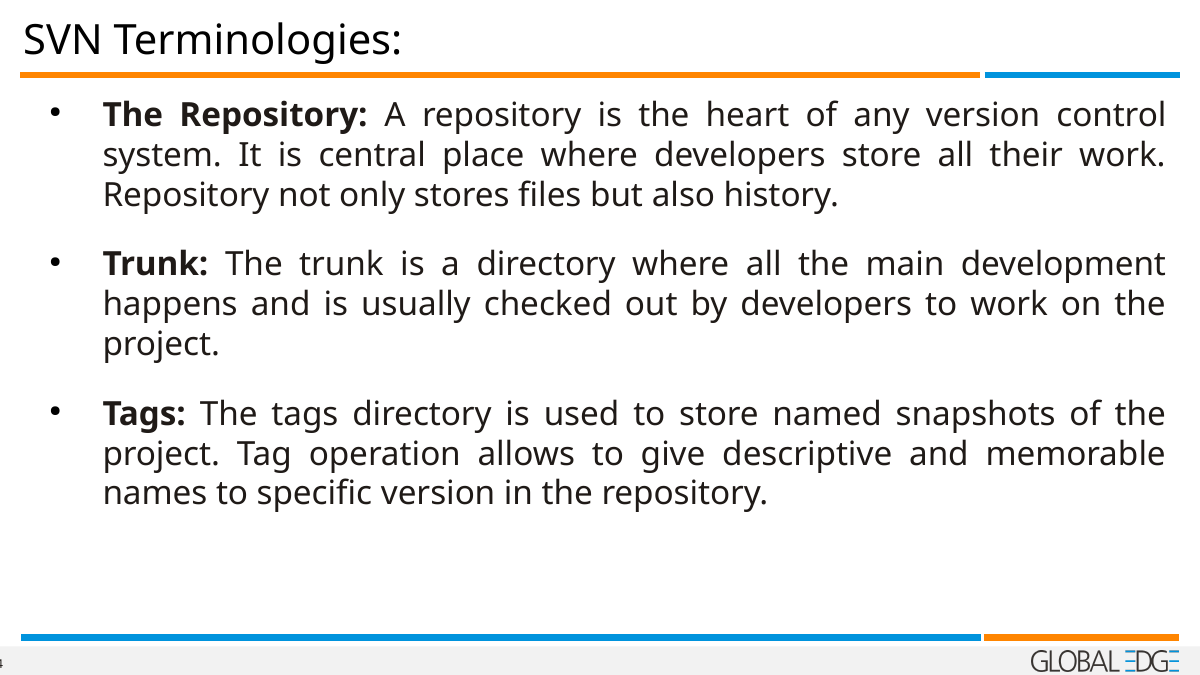

# SVN Terminologies:
The Repository: A repository is the heart of any version control system. It is central place where developers store all their work. Repository not only stores files but also history.
Trunk: The trunk is a directory where all the main development happens and is usually checked out by developers to work on the project.
Tags: The tags directory is used to store named snapshots of the project. Tag operation allows to give descriptive and memorable names to specific version in the repository.